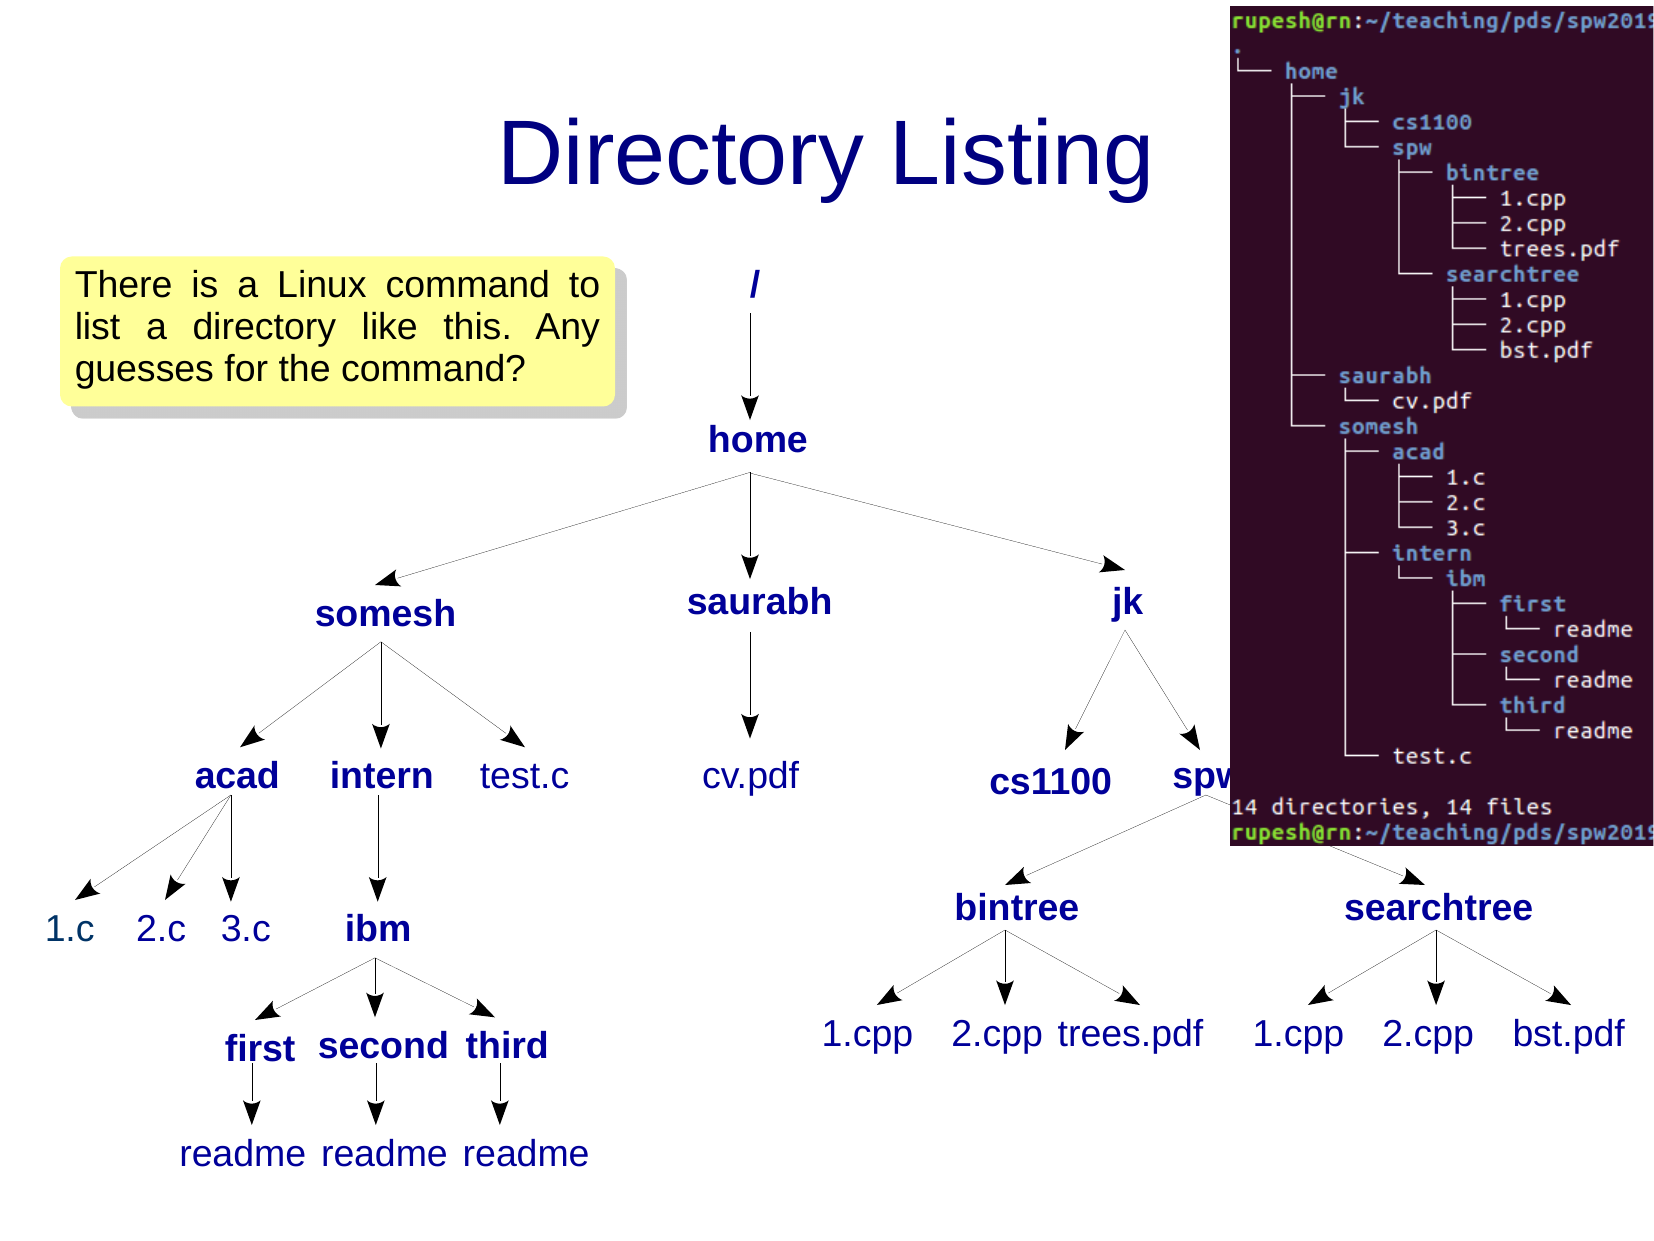

# Directory Listing
There is a Linux command to list a directory like this. Any guesses for the command?
/
home
saurabh
jk
somesh
acad
intern
test.c
cv.pdf
spw
cs1100
bintree
searchtree
1.c
2.c
3.c
ibm
1.cpp
1.cpp
2.cpp
2.cpp
trees.pdf
bst.pdf
second
third
first
readme
readme
readme